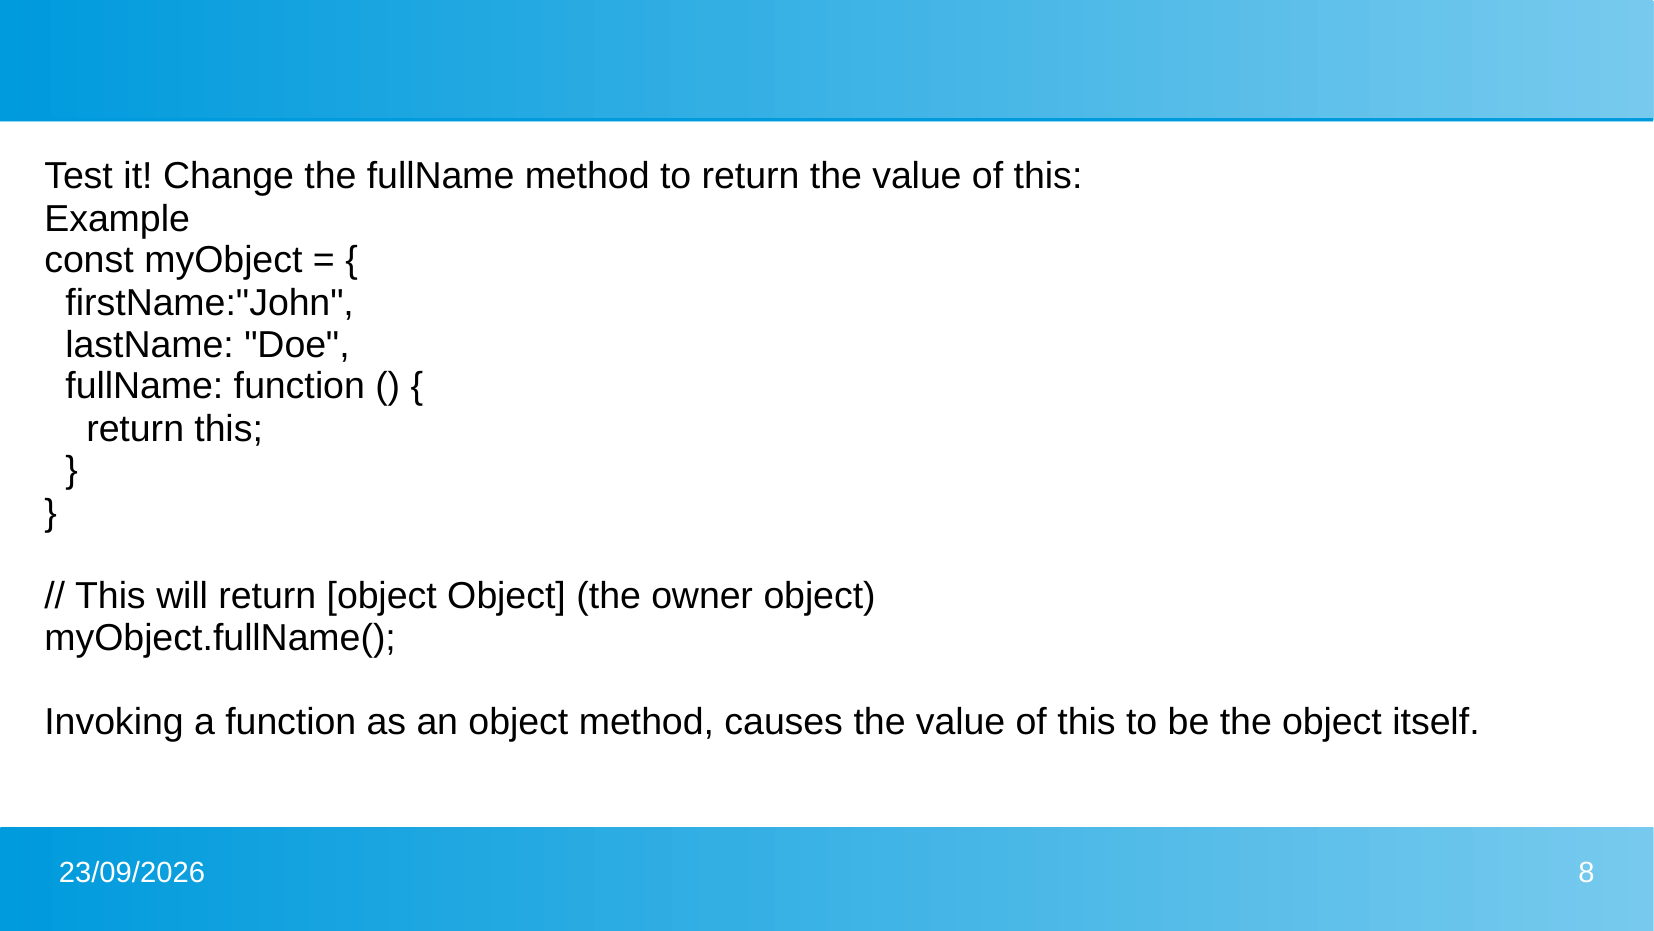

#
Test it! Change the fullName method to return the value of this:
Example
const myObject = {
 firstName:"John",
 lastName: "Doe",
 fullName: function () {
 return this;
 }
}
// This will return [object Object] (the owner object)
myObject.fullName();
Invoking a function as an object method, causes the value of this to be the object itself.
8